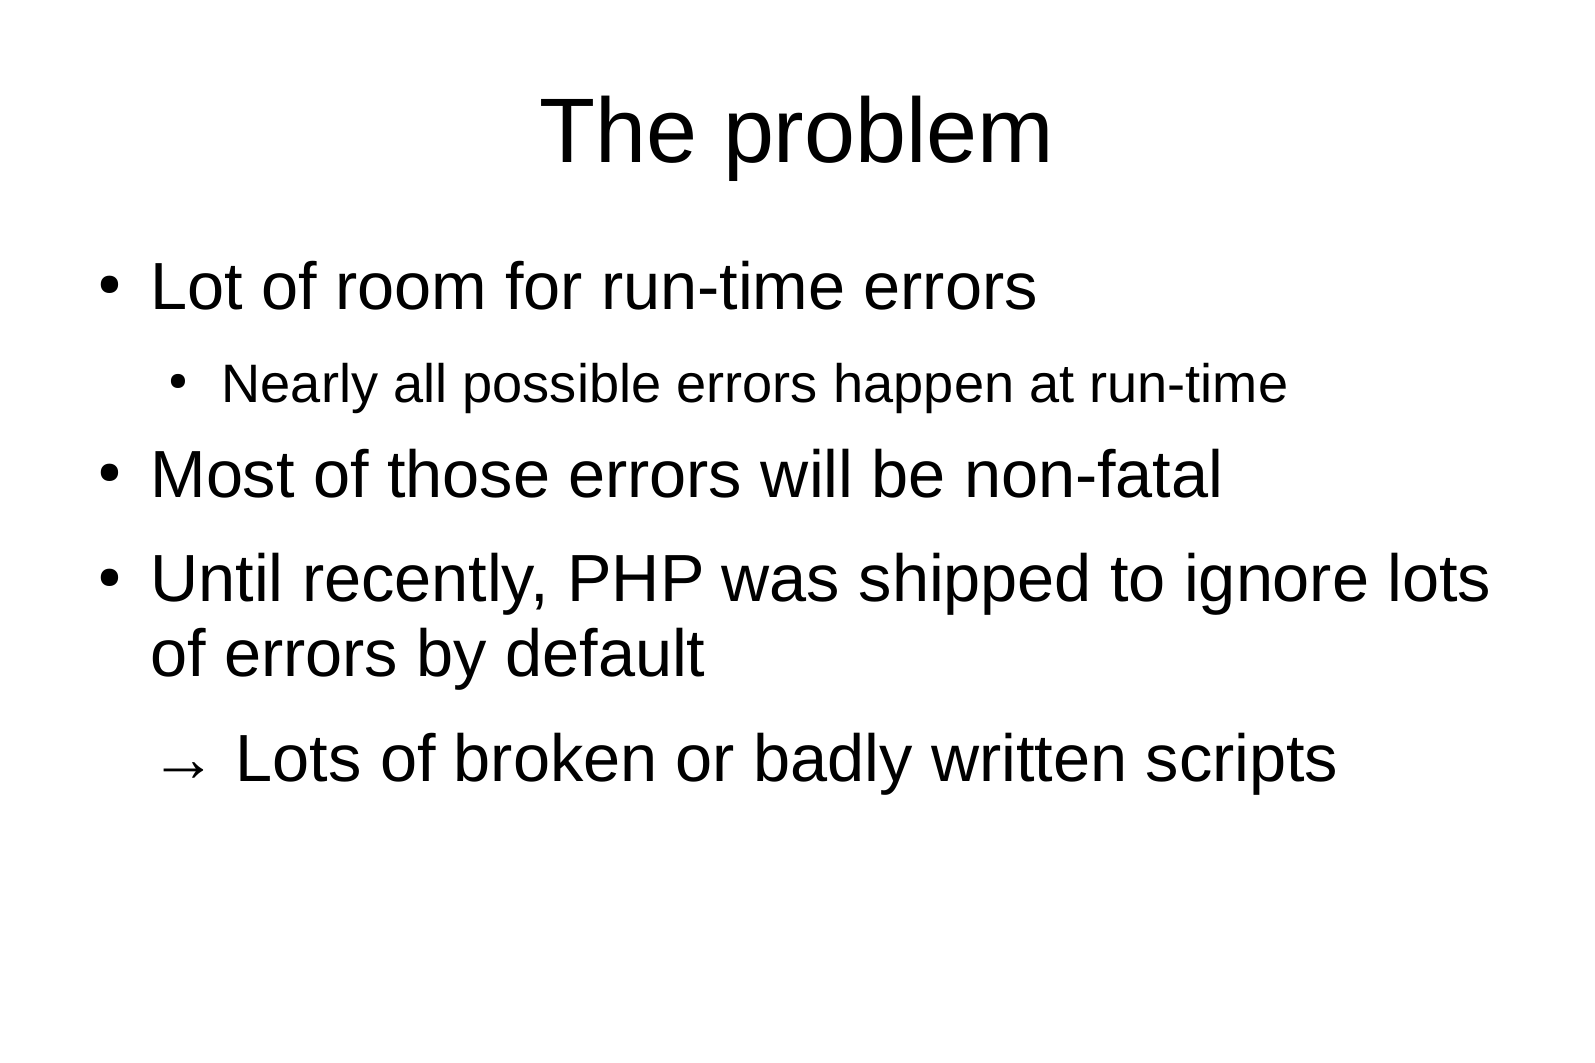

# The problem
Lot of room for run-time errors
Nearly all possible errors happen at run-time
Most of those errors will be non-fatal
Until recently, PHP was shipped to ignore lots of errors by default
→ Lots of broken or badly written scripts